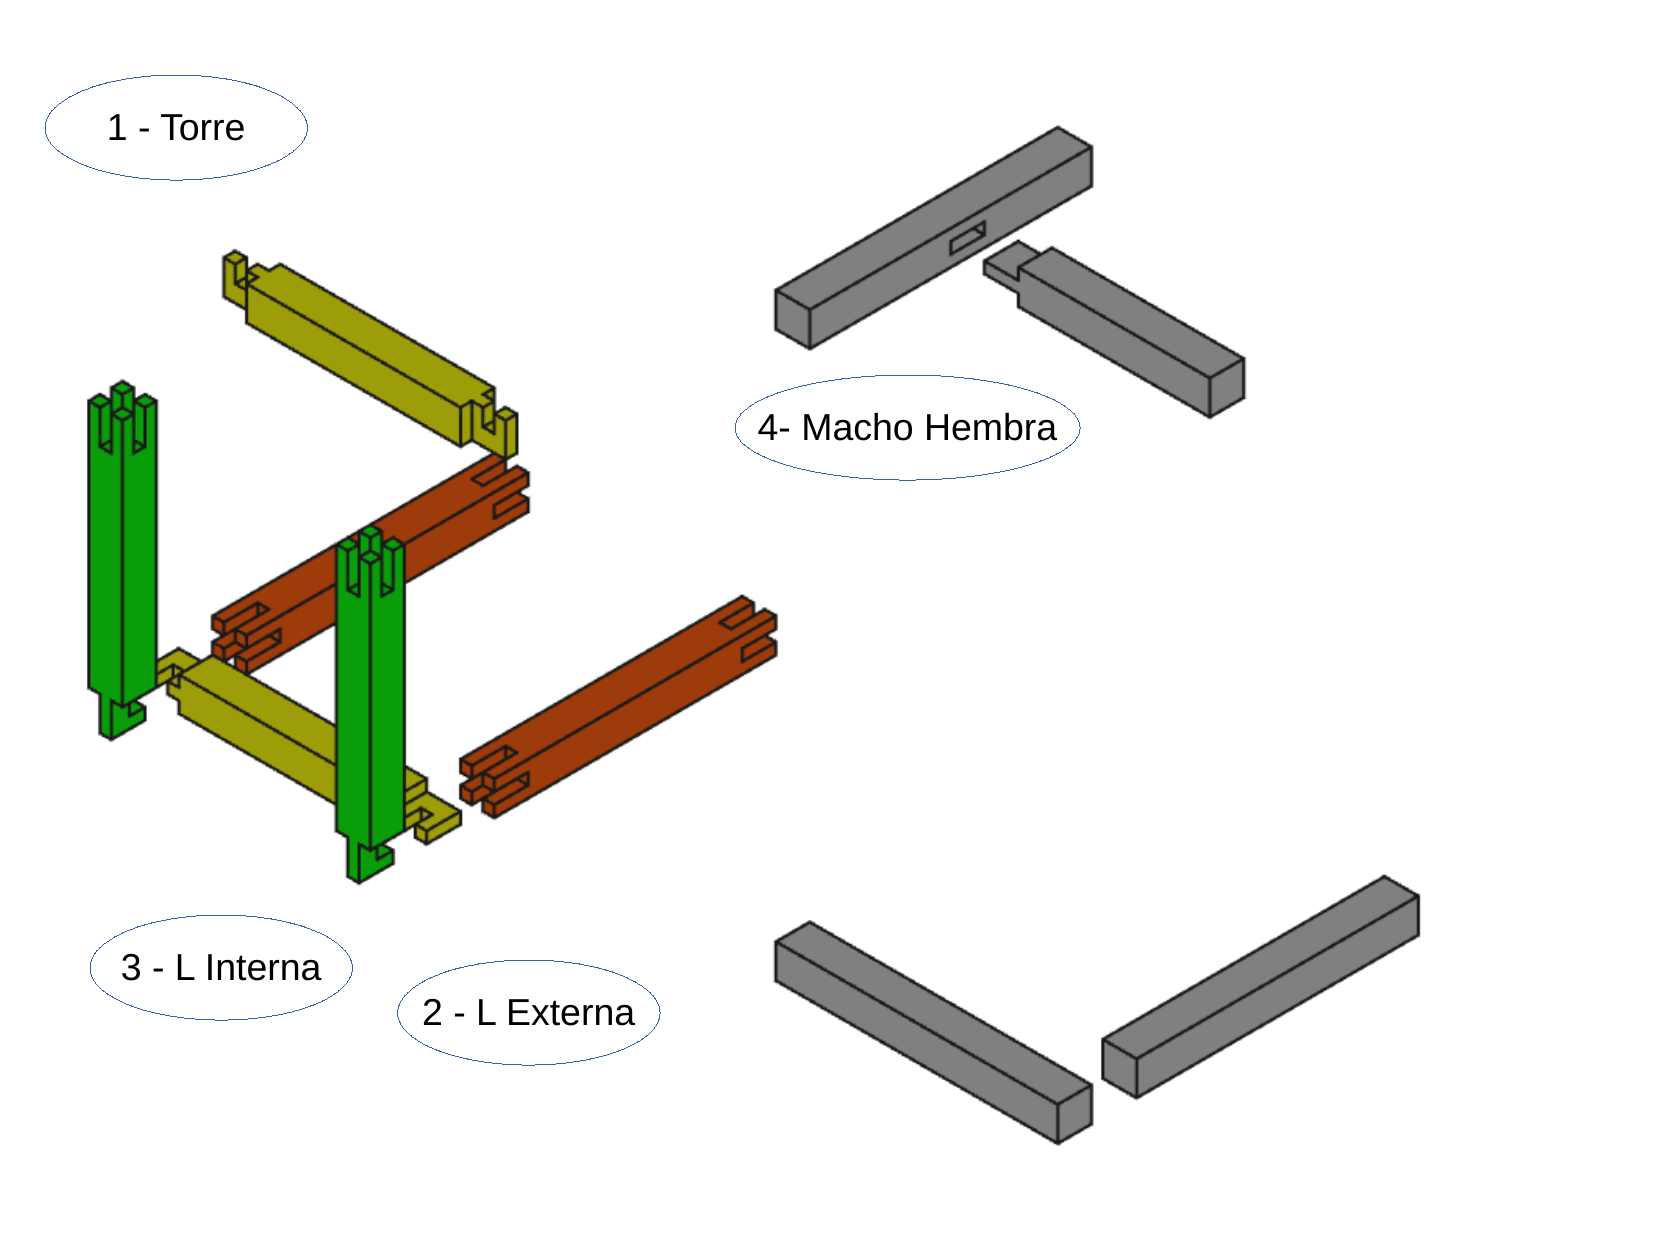

#
1 - Torre
4- Macho Hembra
3 - L Interna
2 - L Externa